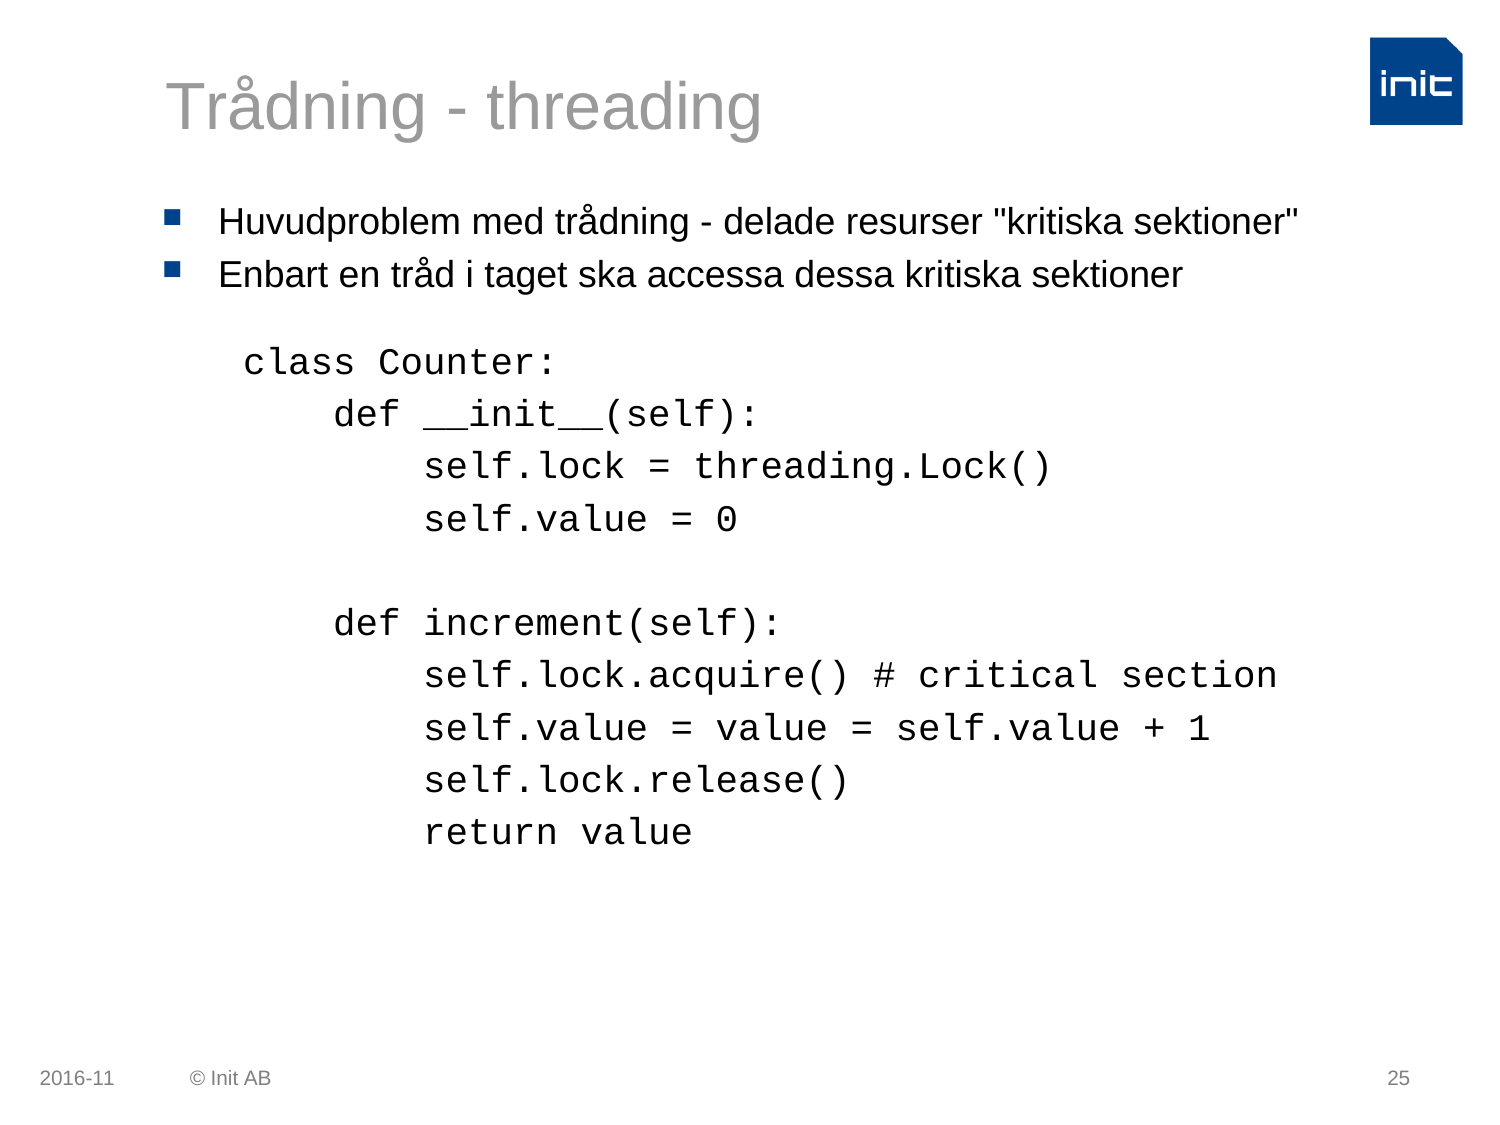

Trådning - threading
Huvudproblem med trådning - delade resurser "kritiska sektioner"
Enbart en tråd i taget ska accessa dessa kritiska sektioner
class Counter:
 def __init__(self):
 self.lock = threading.Lock()
 self.value = 0
 def increment(self):
 self.lock.acquire() # critical section
 self.value = value = self.value + 1
 self.lock.release()
 return value
2016-11
© Init AB